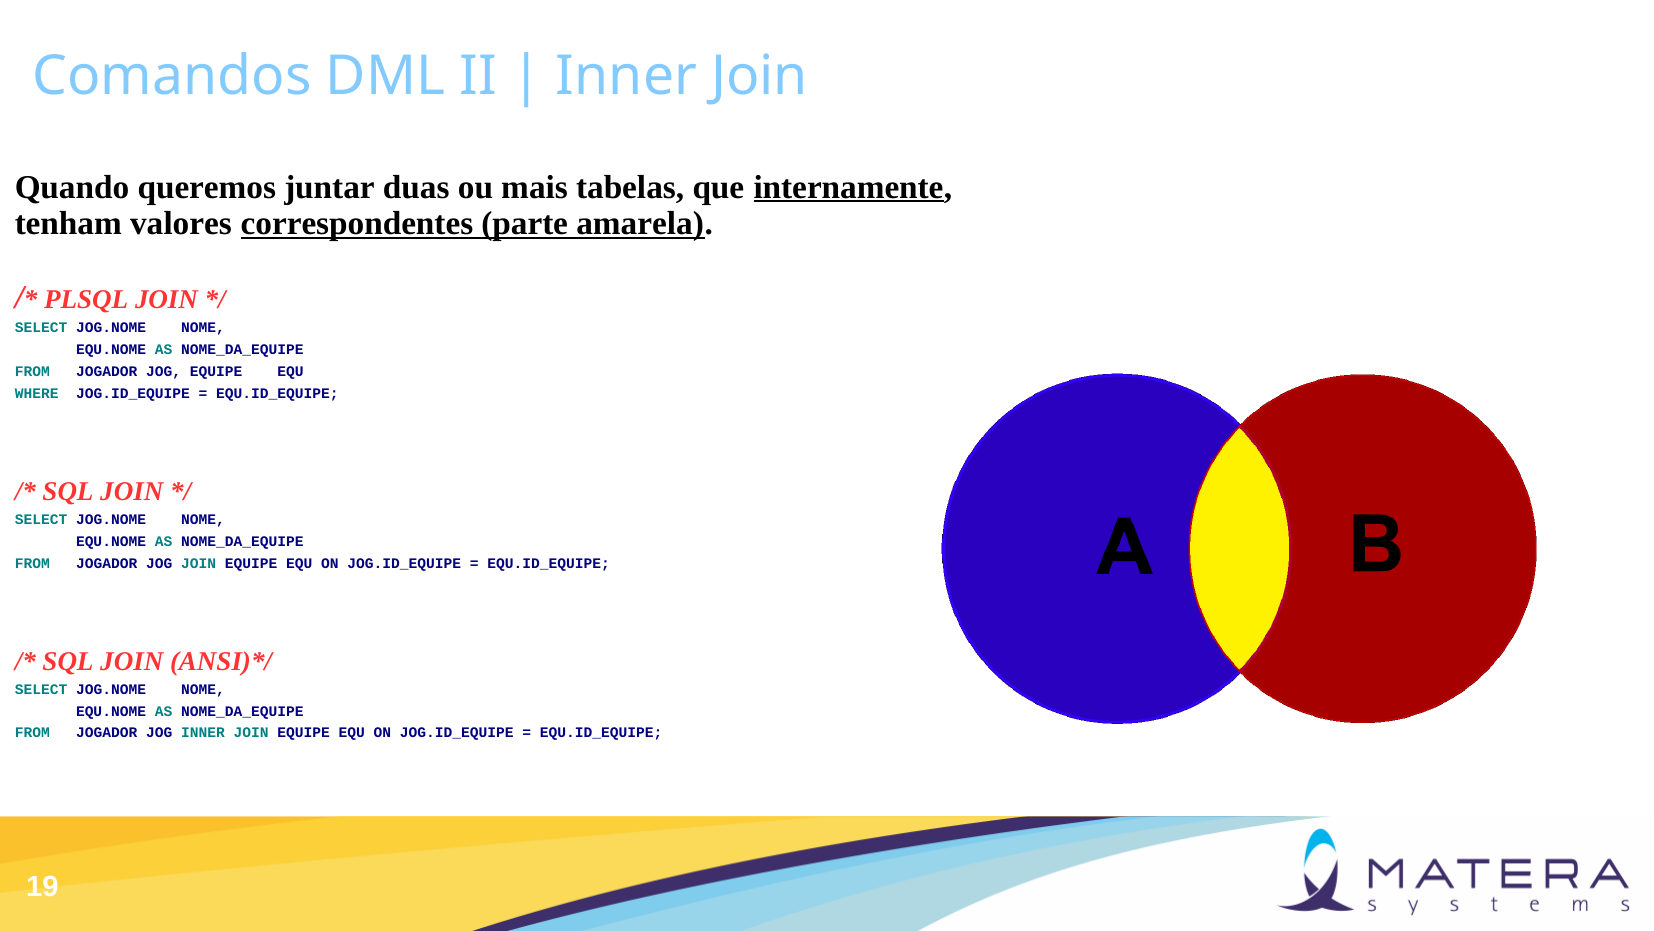

# Comandos DML II | Inner Join
Quando queremos juntar duas ou mais tabelas, que internamente,
tenham valores correspondentes (parte amarela).
/* PLSQL JOIN */
SELECT JOG.NOME NOME,
 EQU.NOME AS NOME_DA_EQUIPE
FROM JOGADOR JOG, EQUIPE EQU
WHERE JOG.ID_EQUIPE = EQU.ID_EQUIPE;
/* SQL JOIN */
SELECT JOG.NOME NOME,
 EQU.NOME AS NOME_DA_EQUIPE
FROM JOGADOR JOG JOIN EQUIPE EQU ON JOG.ID_EQUIPE = EQU.ID_EQUIPE;
/* SQL JOIN (ANSI)*/
SELECT JOG.NOME NOME,
 EQU.NOME AS NOME_DA_EQUIPE
FROM JOGADOR JOG INNER JOIN EQUIPE EQU ON JOG.ID_EQUIPE = EQU.ID_EQUIPE;